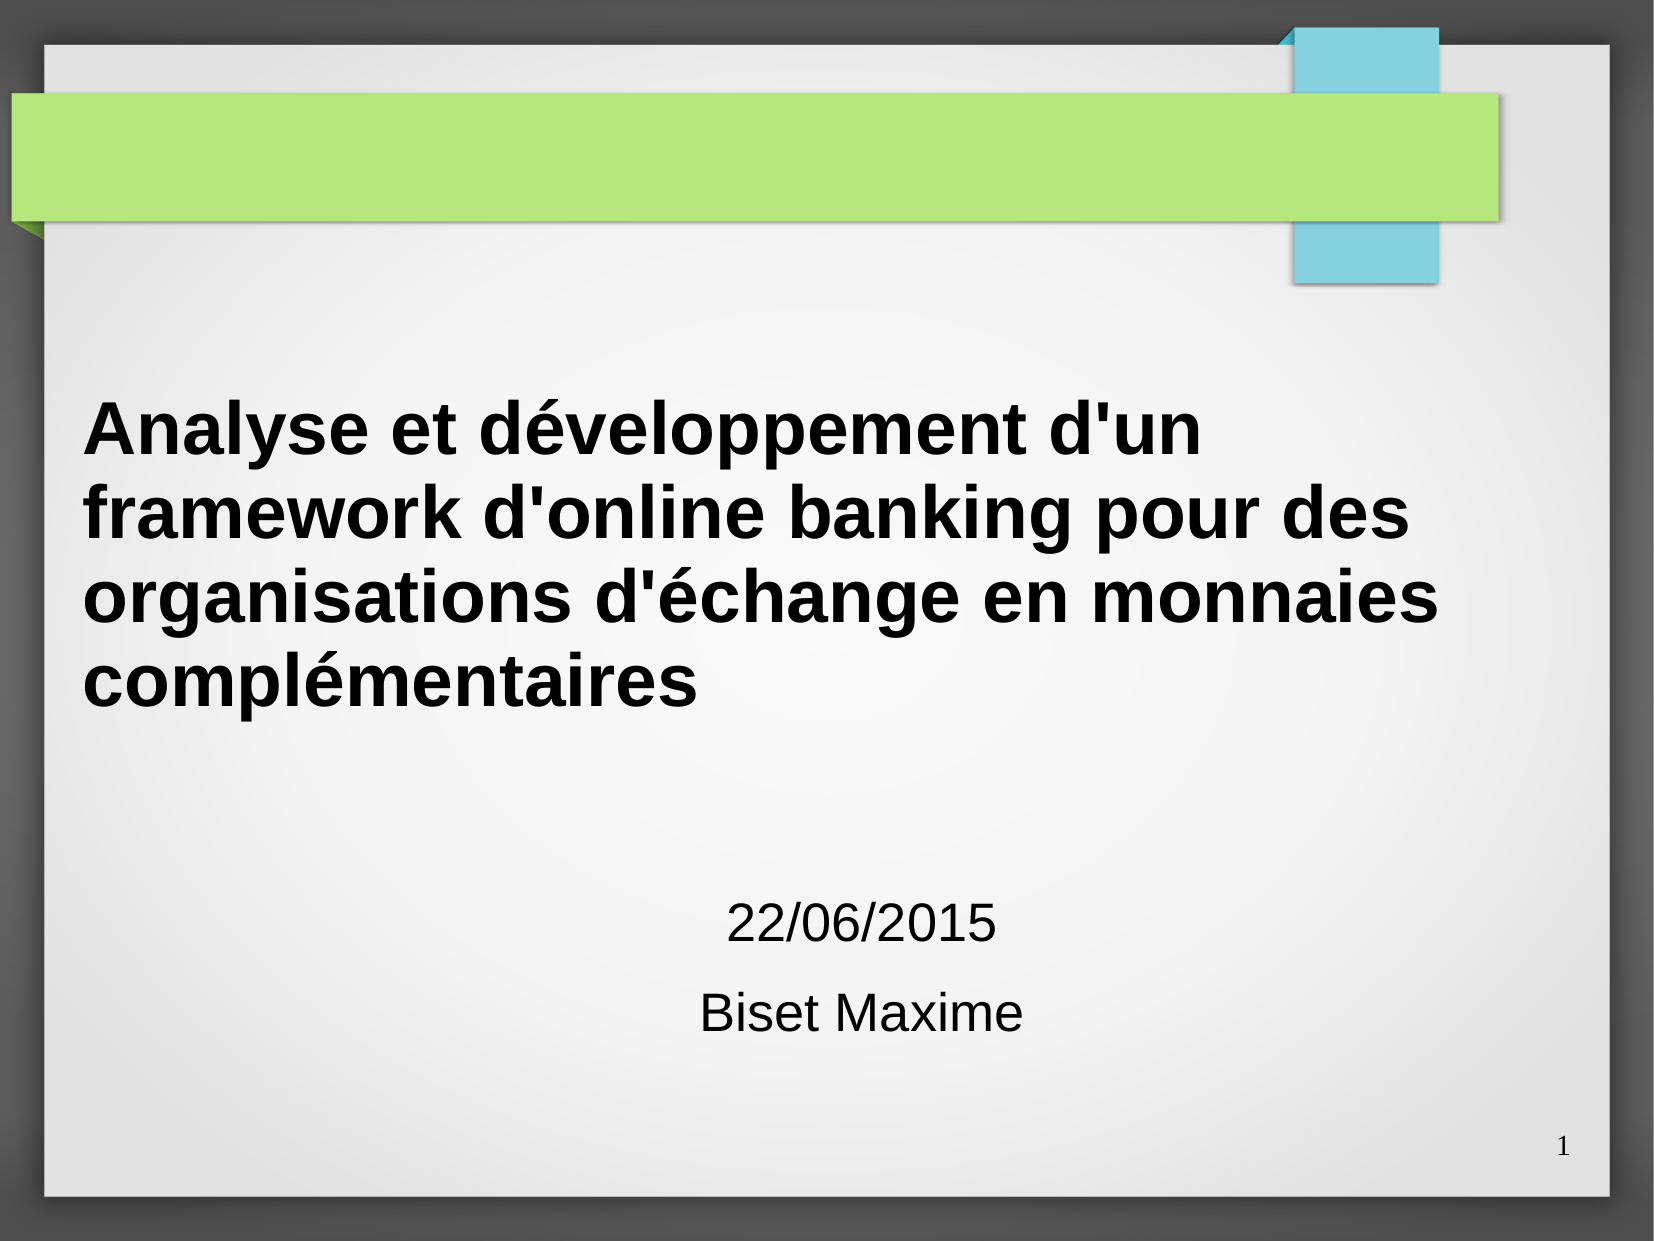

# Analyse et développement d'un framework d'online banking pour des organisations d'échange en monnaies complémentaires
22/06/2015
Biset Maxime
1